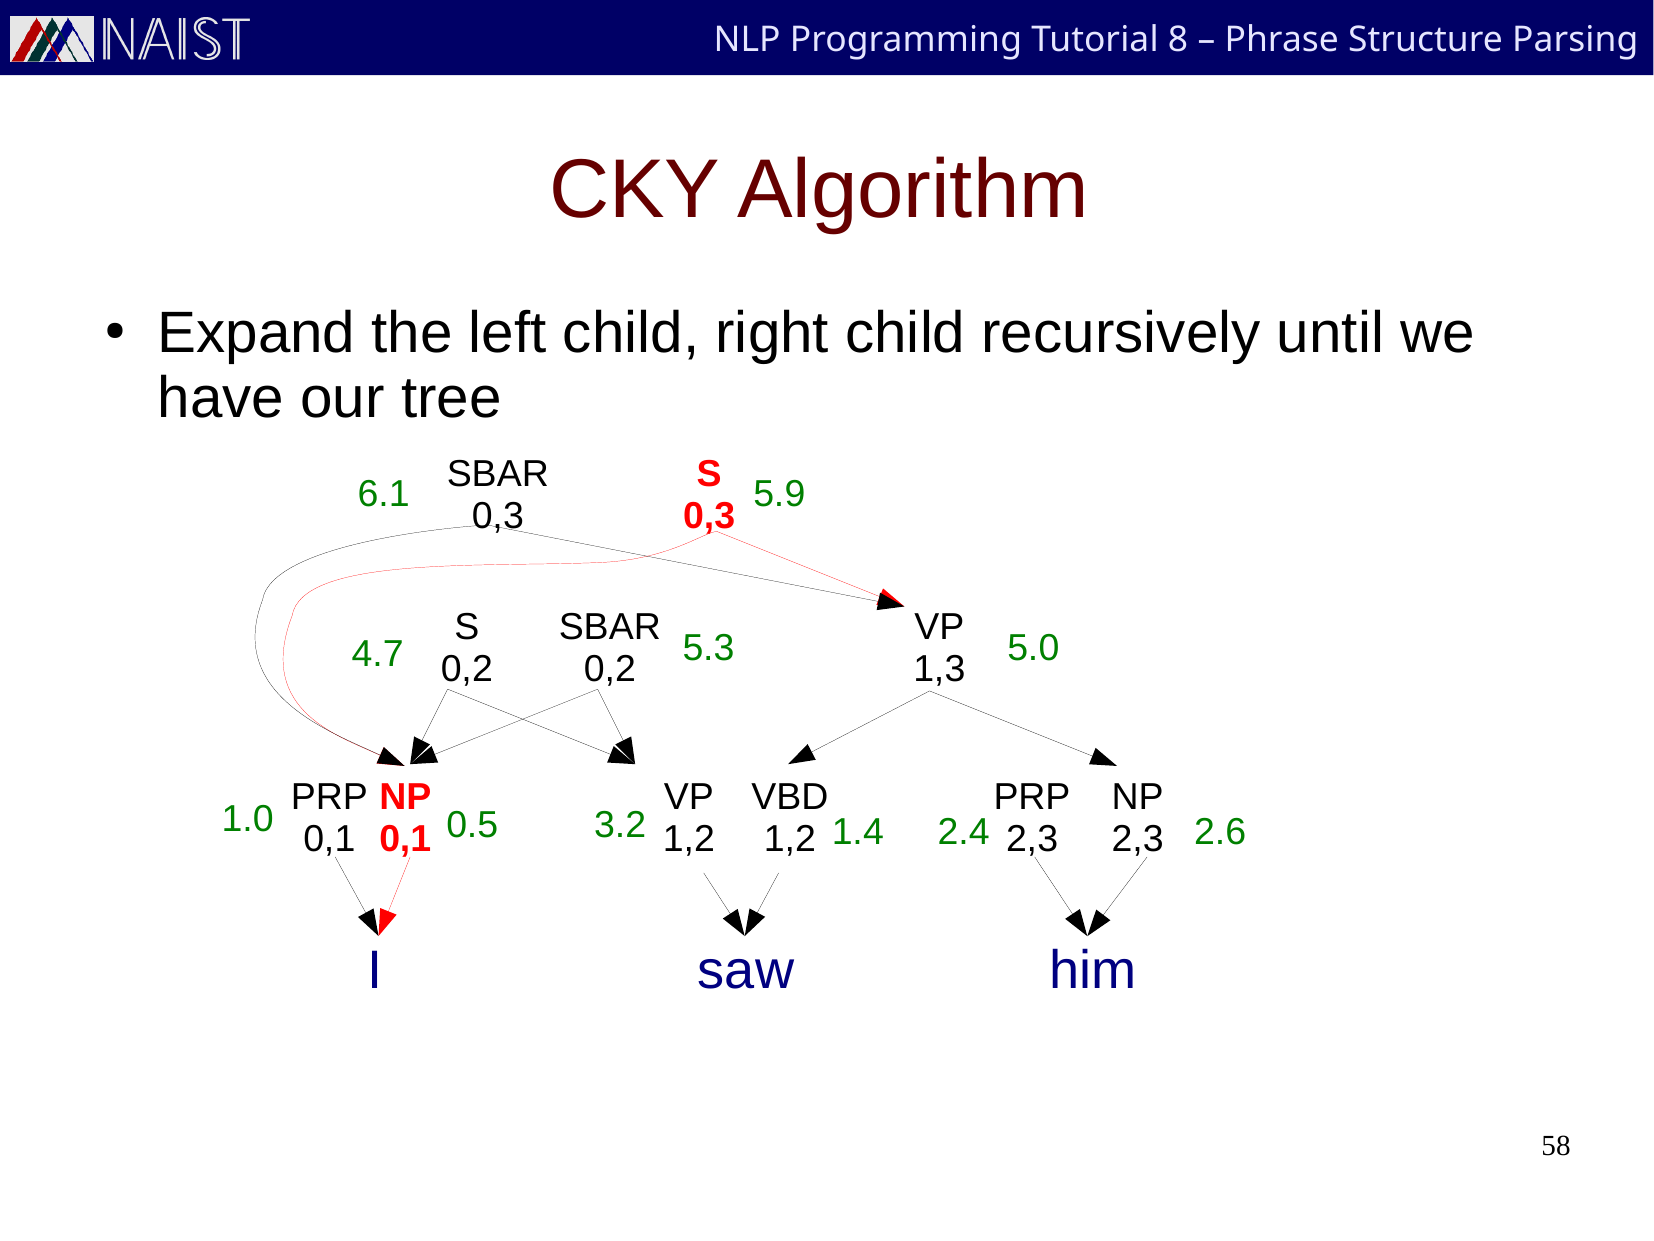

# CKY Algorithm
Expand the left child, right child recursively until we have our tree
S
0,3
SBAR
0,3
6.1
5.9
S
0,2
SBAR
0,2
VP
1,3
5.3
5.0
4.7
PRP
0,1
VP
1,2
NP
0,1
VBD
1,2
PRP
2,3
NP
2,3
1.0
3.2
0.5
1.4
2.4
2.6
I saw him
58